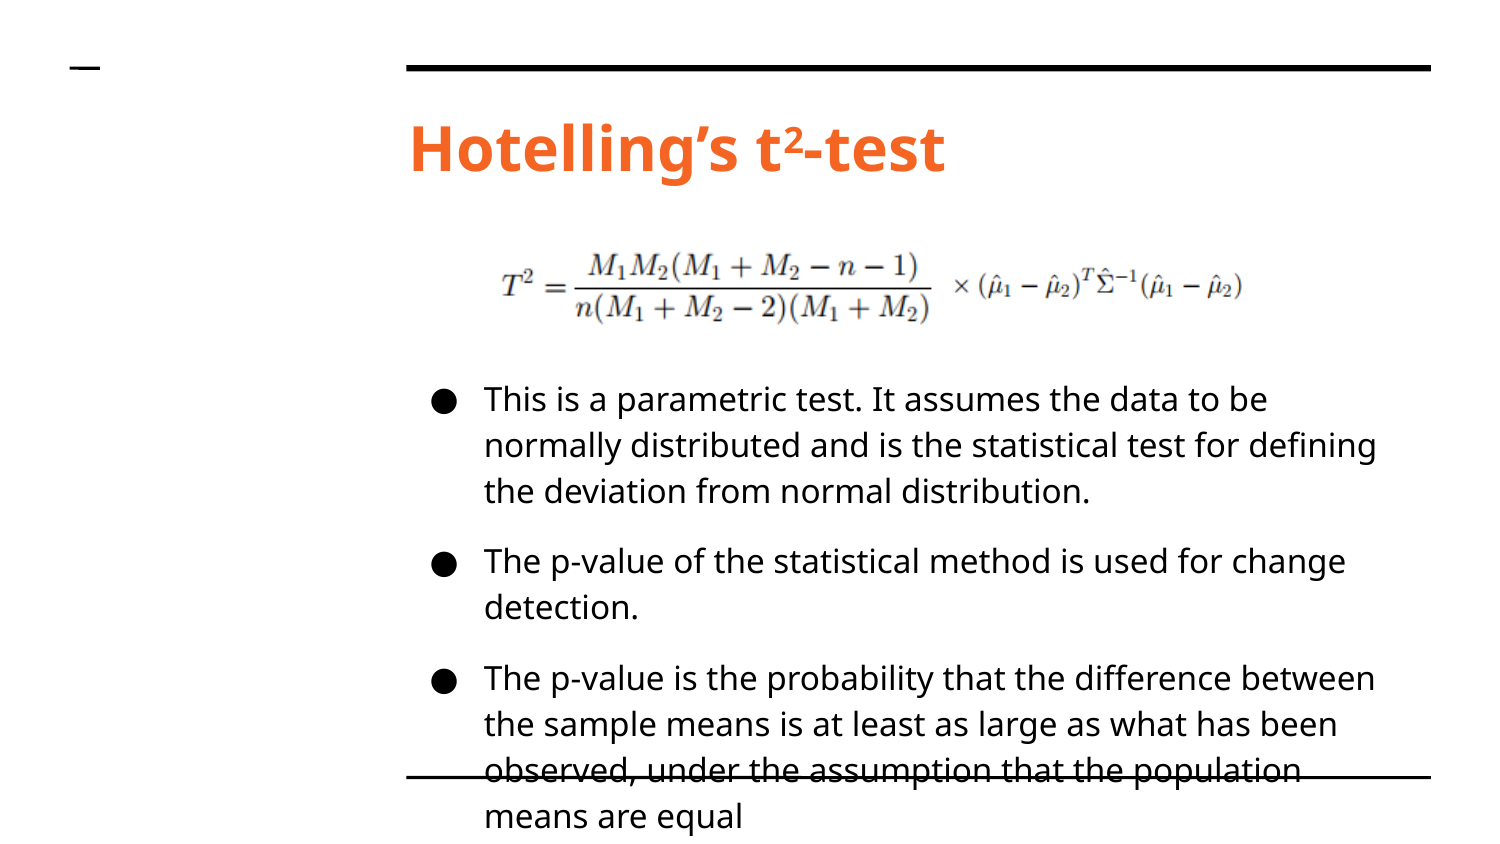

# Hotelling’s t2-test
This is a parametric test. It assumes the data to be normally distributed and is the statistical test for defining the deviation from normal distribution.
The p-value of the statistical method is used for change detection.
The p-value is the probability that the difference between the sample means is at least as large as what has been observed, under the assumption that the population means are equal